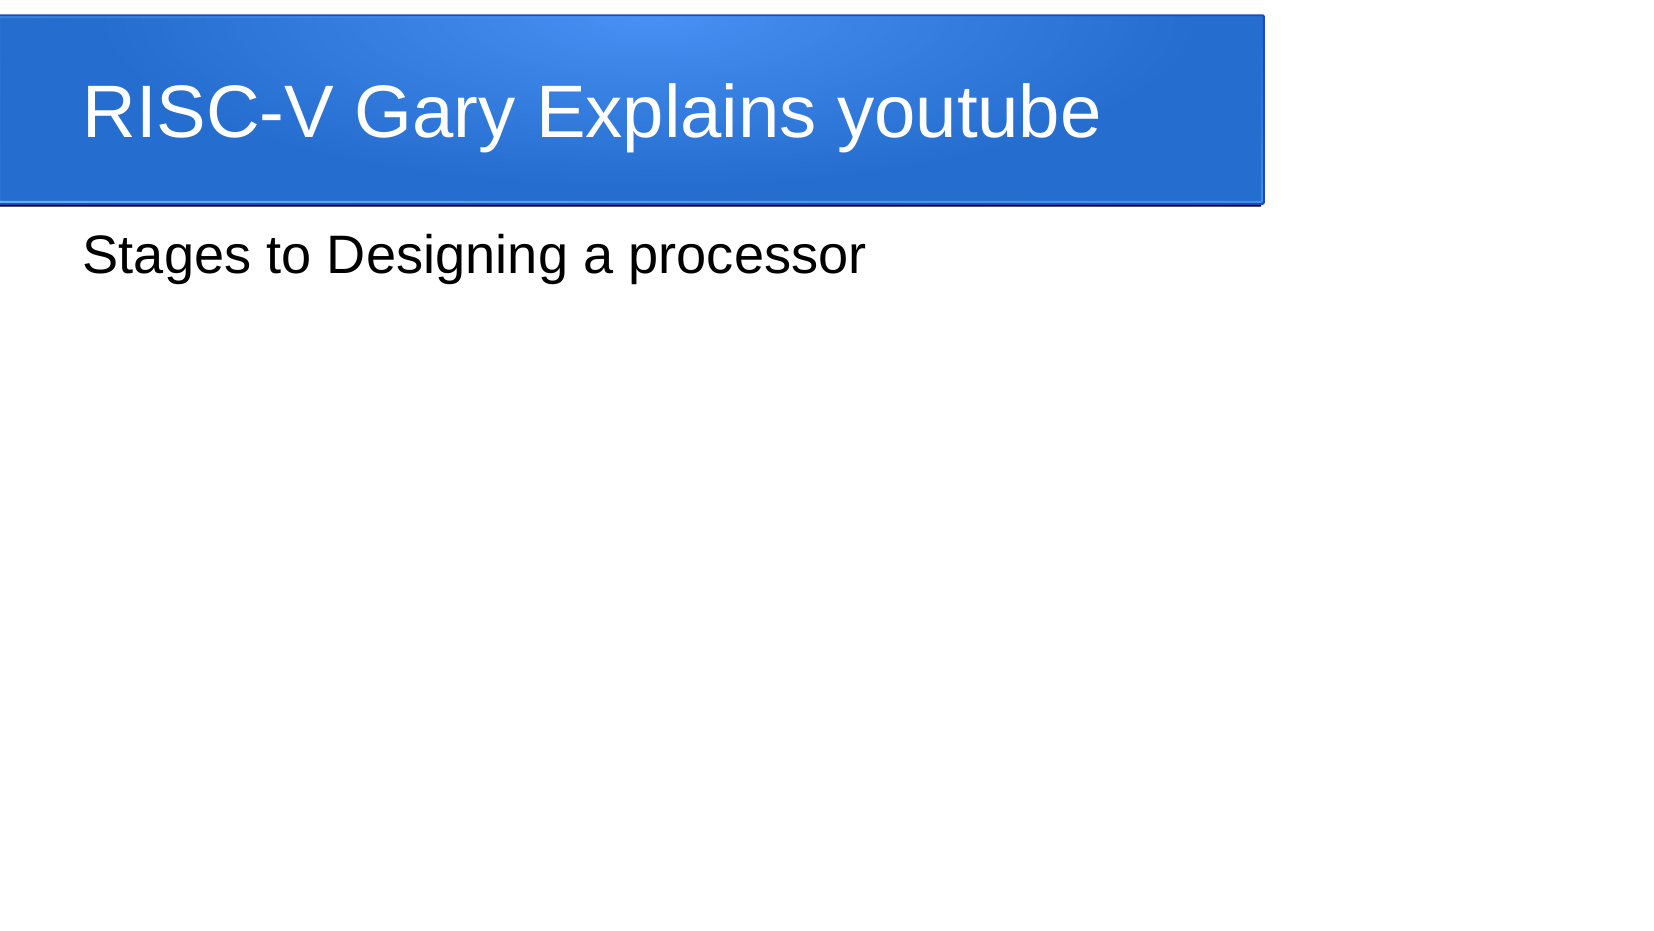

# RISC-V Gary Explains youtube
Stages to Designing a processor